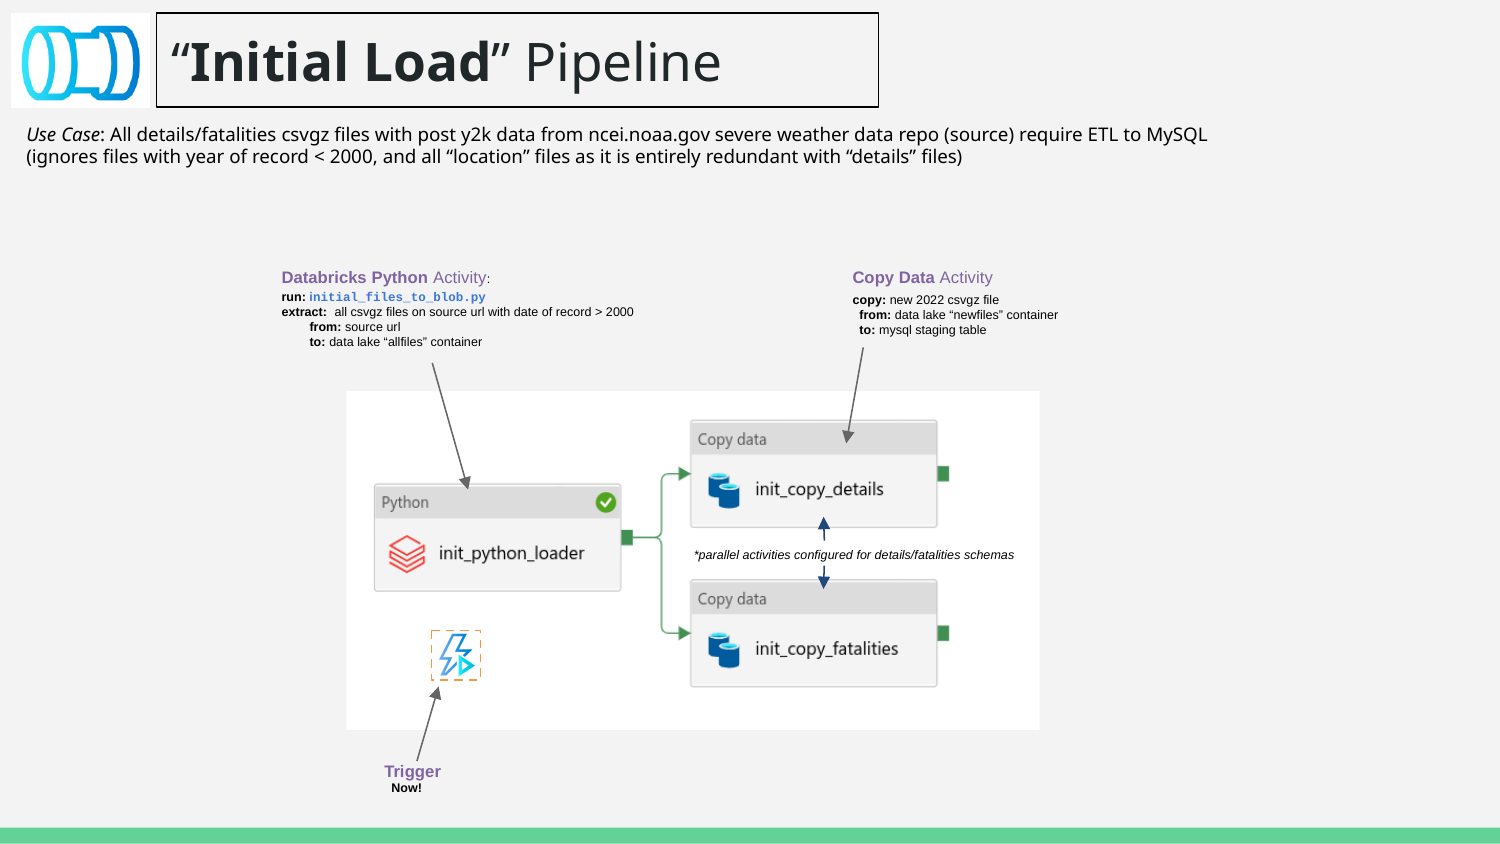

“Initial Load” Pipeline
Use Case: All details/fatalities csvgz files with post y2k data from ncei.noaa.gov severe weather data repo (source) require ETL to MySQL
(ignores files with year of record < 2000, and all “location” files as it is entirely redundant with “details” files)
Databricks Python Activity:
run: initial_files_to_blob.py
extract: all csvgz files on source url with date of record > 2000
 from: source url
 to: data lake “allfiles” container
Copy Data Activity
copy: new 2022 csvgz file
 from: data lake “newfiles” container
 to: mysql staging table
*parallel activities configured for details/fatalities schemas
Trigger
 Now!